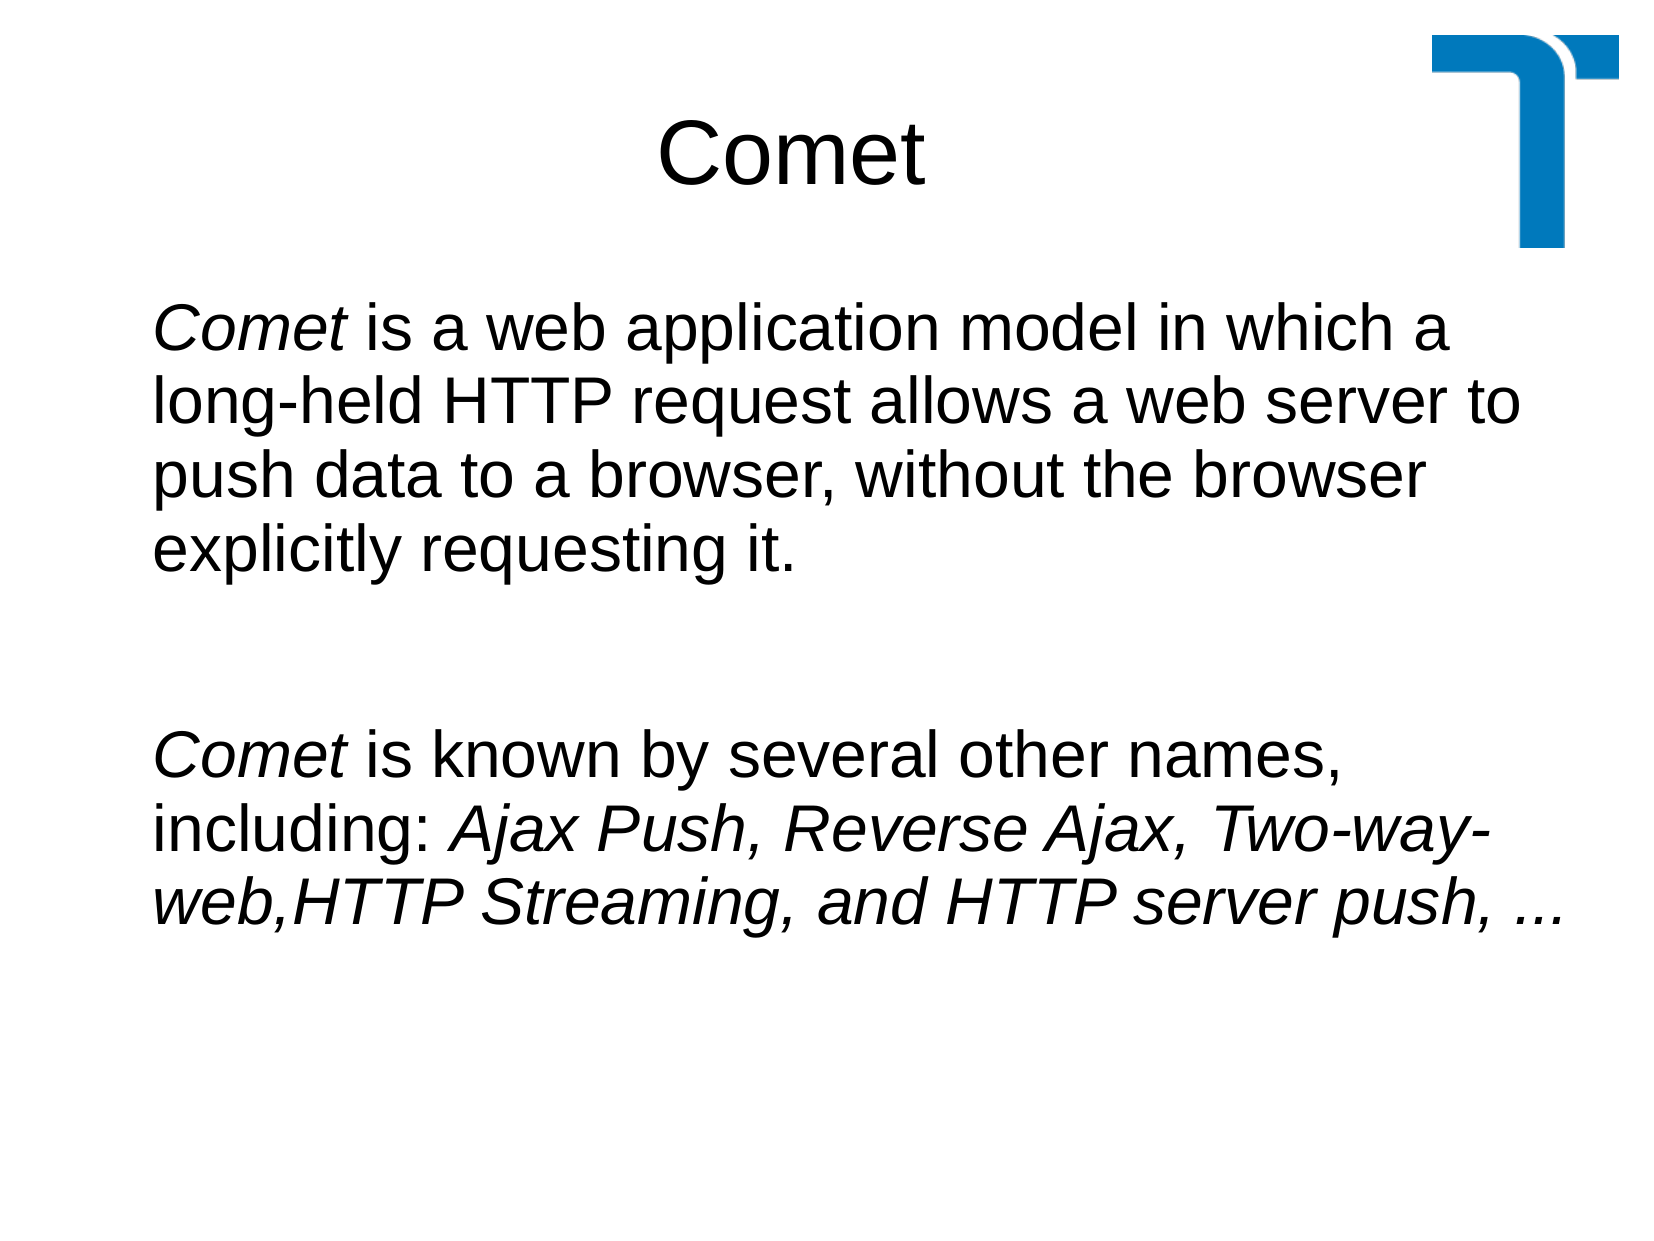

# Comet
Comet is a web application model in which a long-held HTTP request allows a web server to push data to a browser, without the browser explicitly requesting it.
Comet is known by several other names, including: Ajax Push, Reverse Ajax, Two-way-web,HTTP Streaming, and HTTP server push, ...